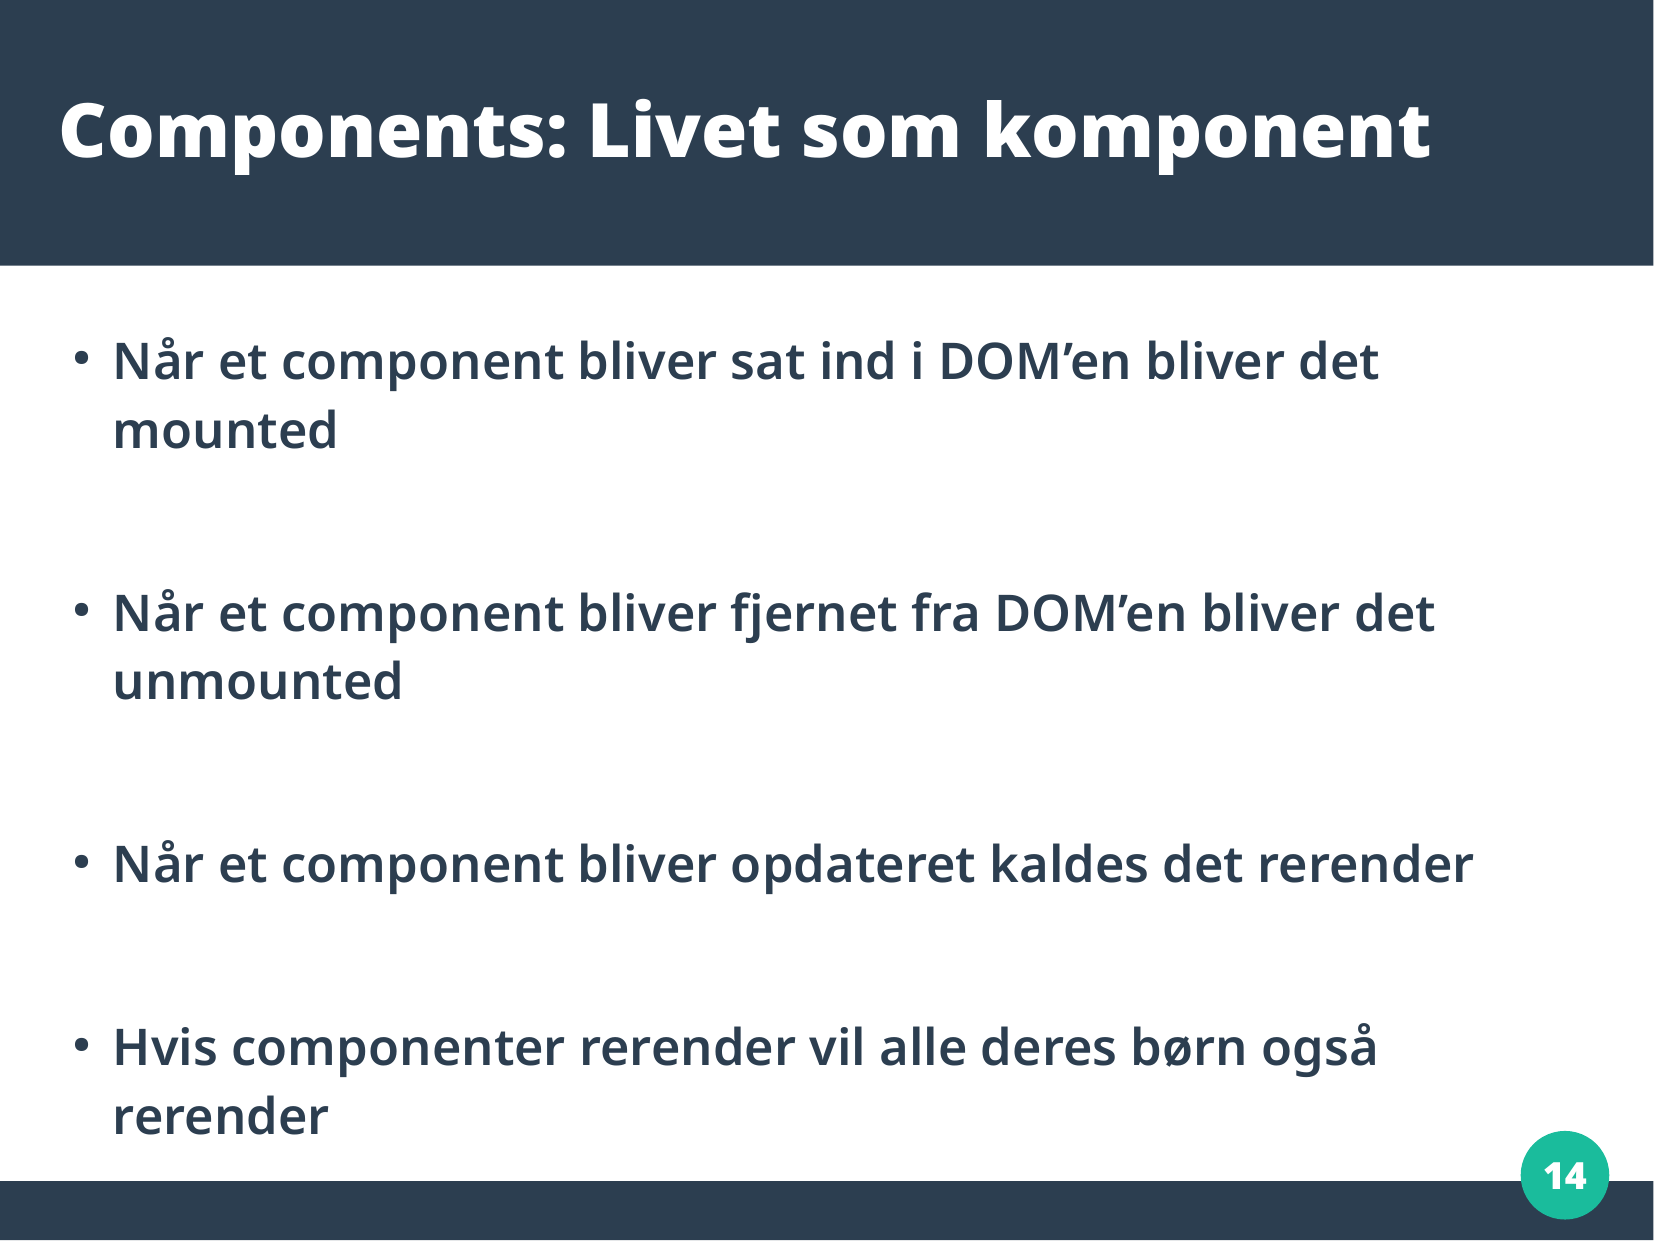

# Components: Livet som komponent
Når et component bliver sat ind i DOM’en bliver det mounted
Når et component bliver fjernet fra DOM’en bliver det unmounted
Når et component bliver opdateret kaldes det rerender
Hvis componenter rerender vil alle deres børn også rerender
14